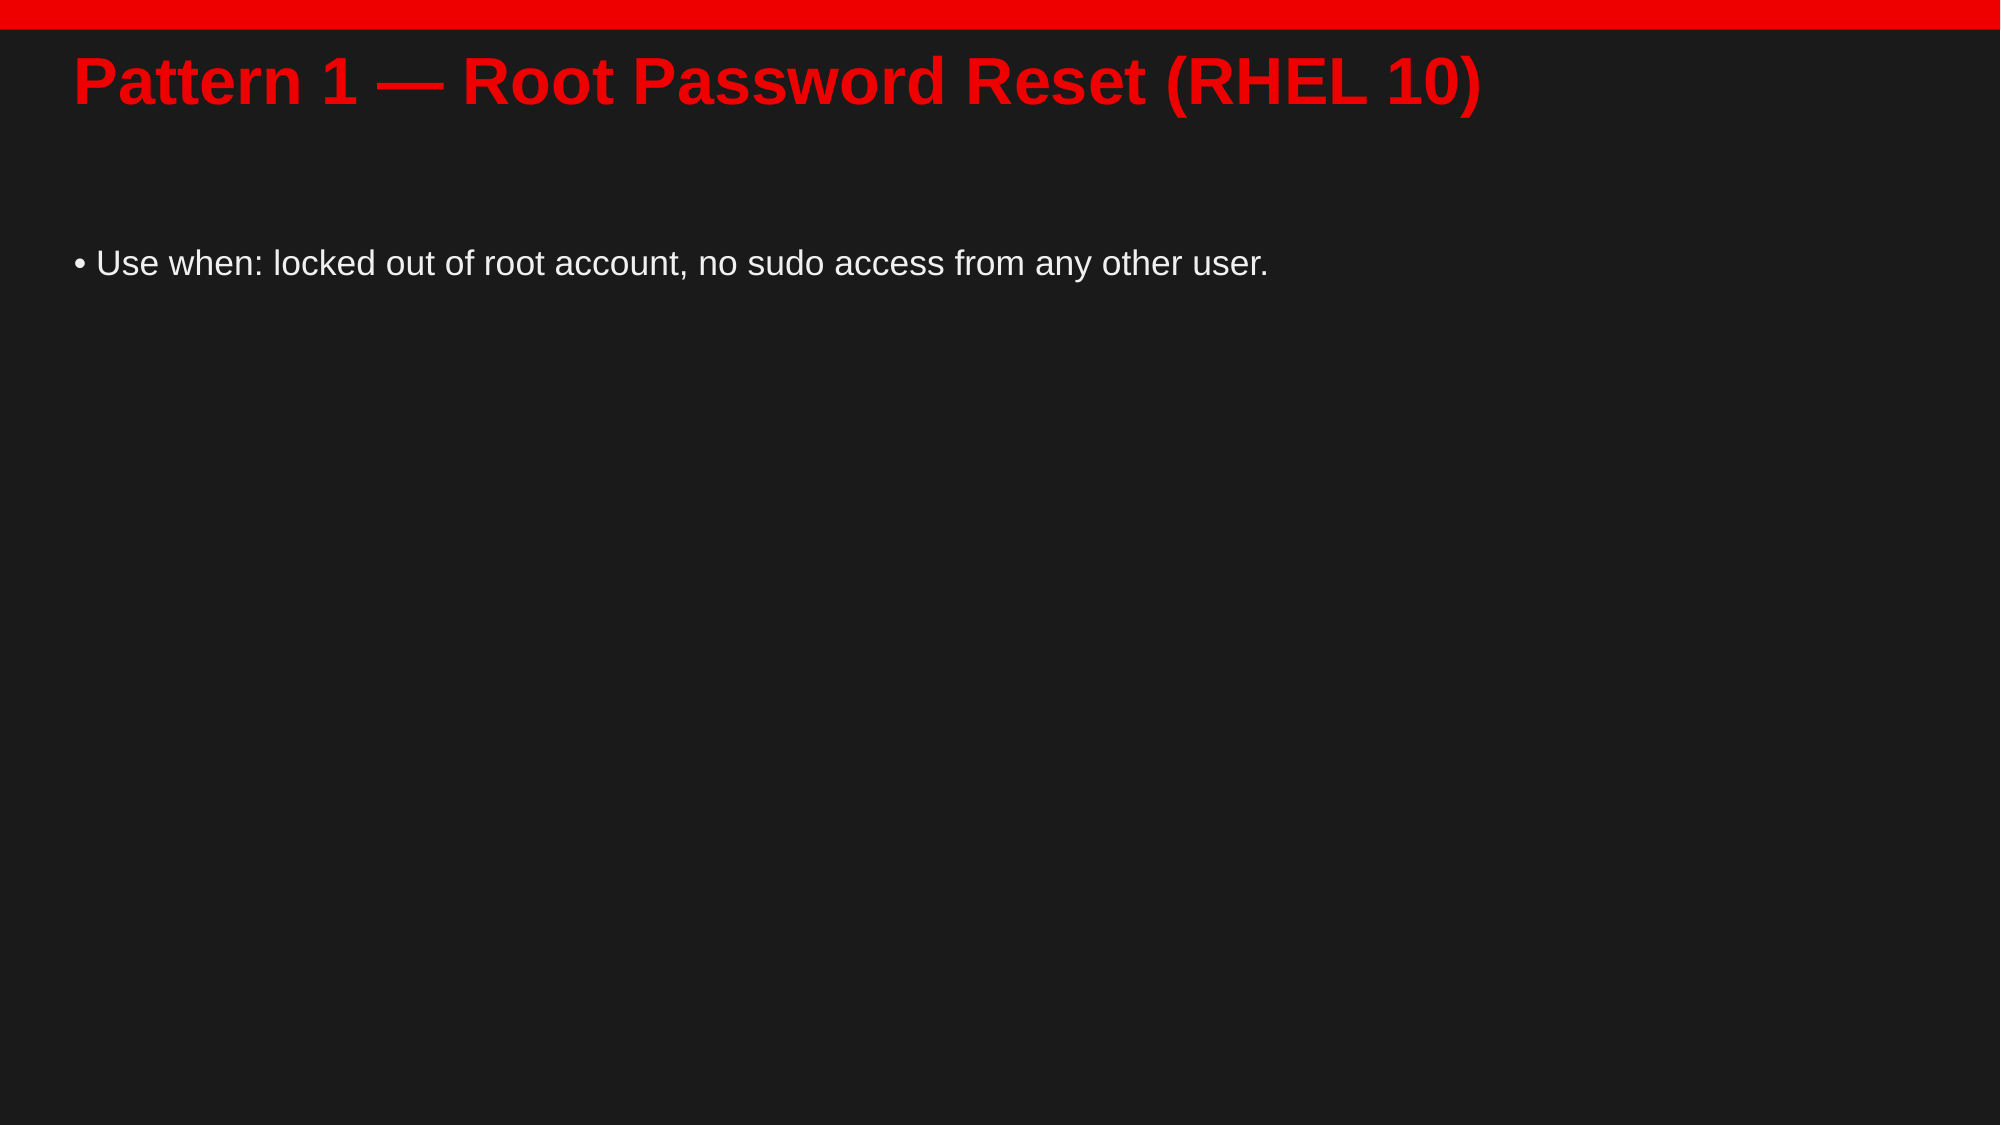

Pattern 1 — Root Password Reset (RHEL 10)
• Use when: locked out of root account, no sudo access from any other user.